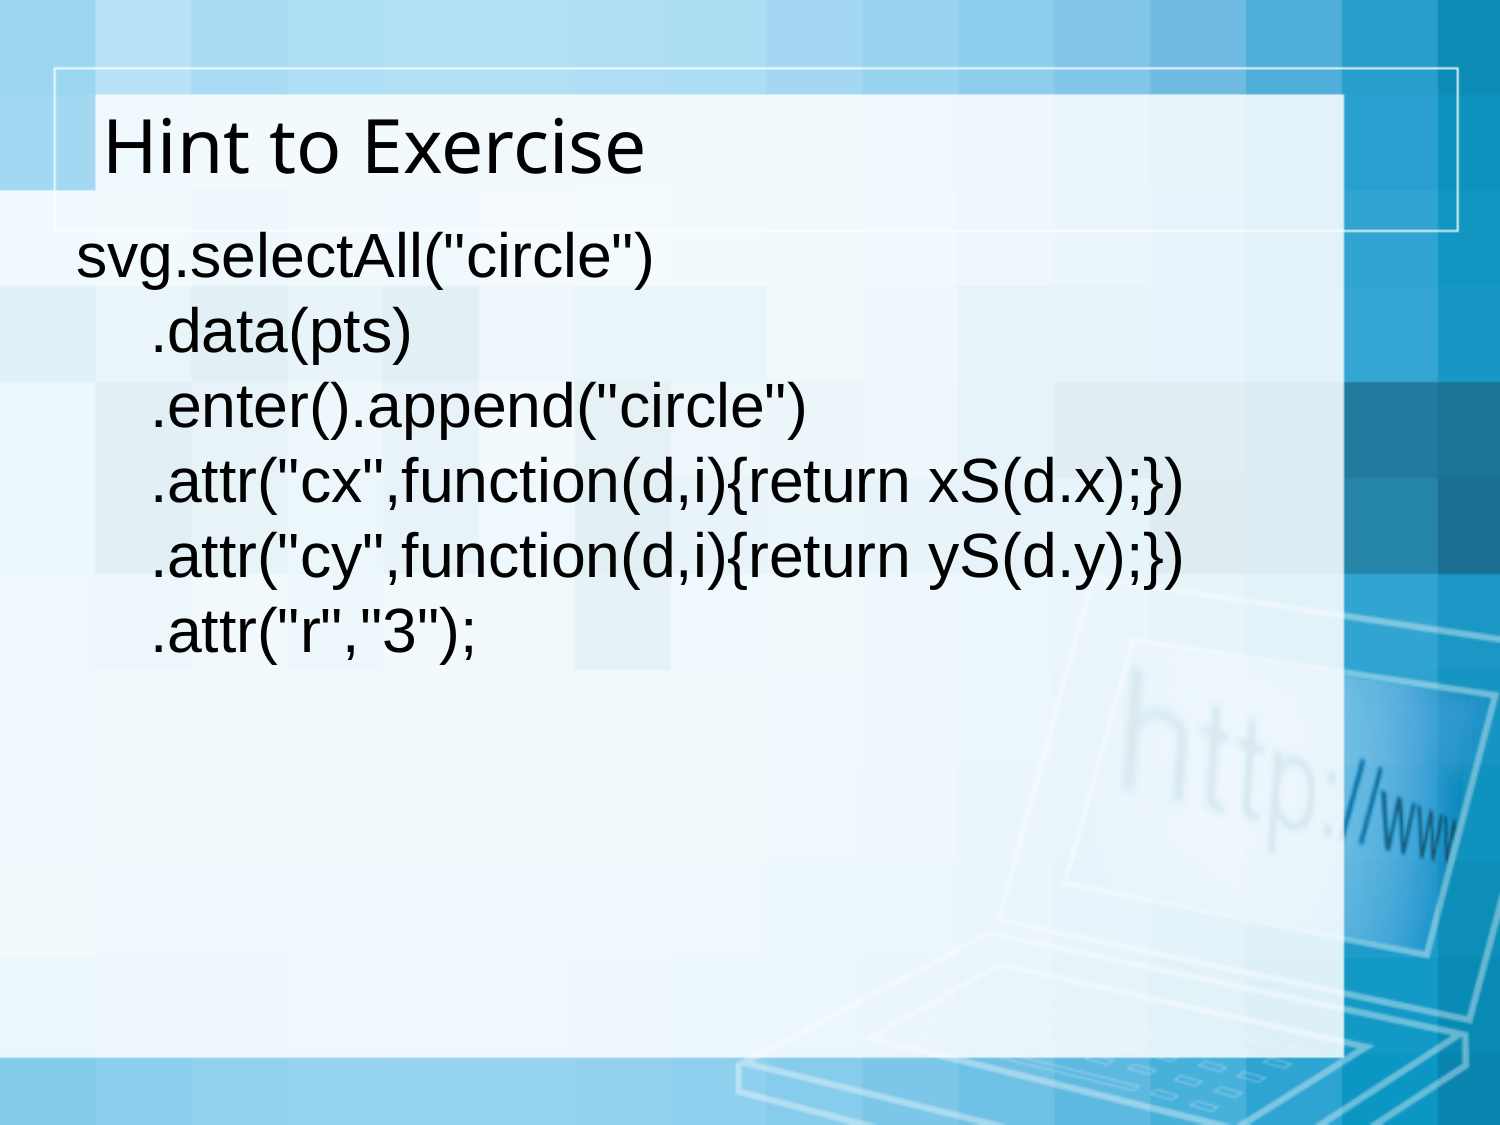

# Hint to Exercise
svg.selectAll("circle")
	.data(pts)
	.enter().append("circle")
	.attr("cx",function(d,i){return xS(d.x);})
	.attr("cy",function(d,i){return yS(d.y);})
	.attr("r","3");